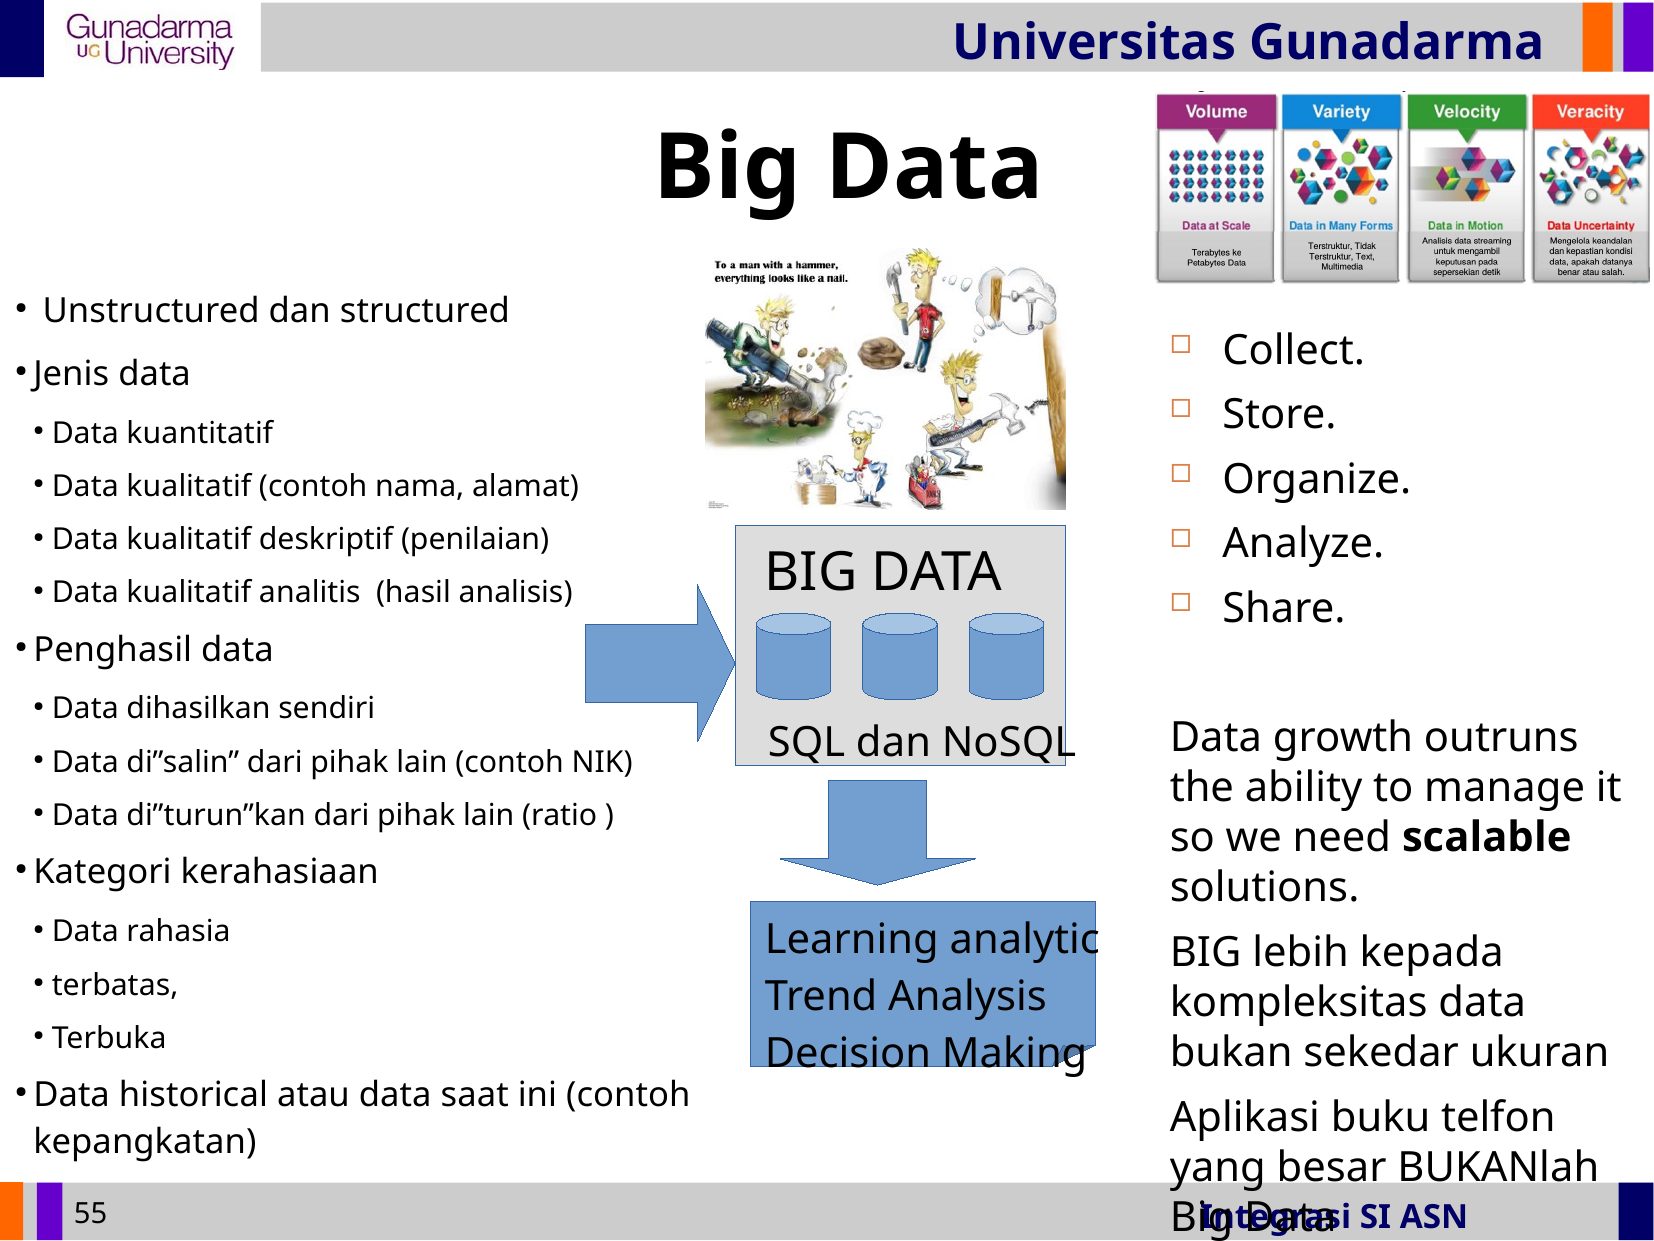

# Big Data
 Unstructured dan structured
Jenis data
Data kuantitatif
Data kualitatif (contoh nama, alamat)
Data kualitatif deskriptif (penilaian)
Data kualitatif analitis (hasil analisis)
Penghasil data
Data dihasilkan sendiri
Data di”salin” dari pihak lain (contoh NIK)
Data di”turun”kan dari pihak lain (ratio )
Kategori kerahasiaan
Data rahasia
terbatas,
Terbuka
Data historical atau data saat ini (contoh kepangkatan)
Collect.
Store.
Organize.
Analyze.
Share.
Data growth outruns the ability to manage it so we need scalable solutions.
BIG lebih kepada kompleksitas data bukan sekedar ukuran
Aplikasi buku telfon yang besar BUKANlah Big Data
BIG DATA
SQL dan NoSQL
Learning analytic
Trend Analysis
Decision Making
55